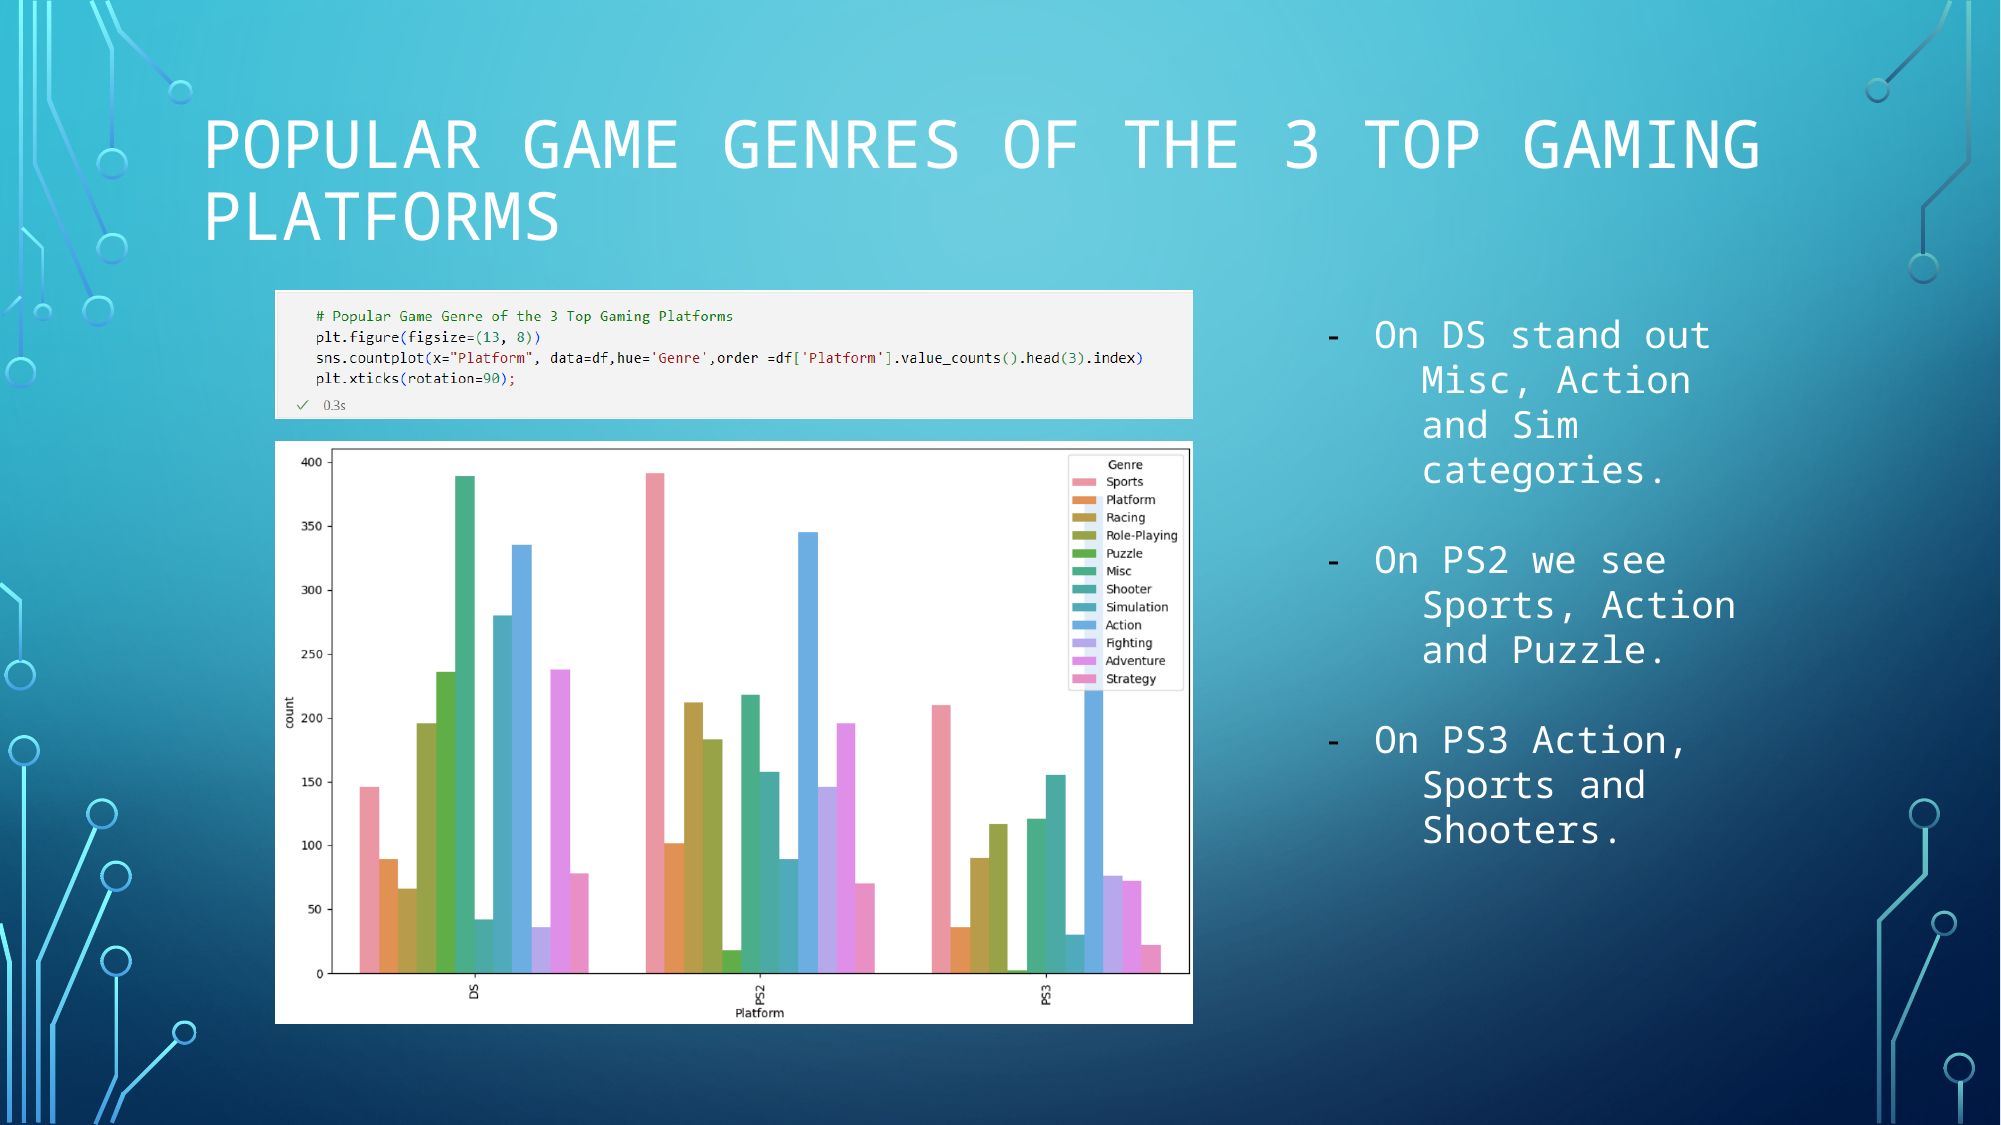

# Popular Game Genres of the 3 Top Gaming Platforms
On DS stand out Misc, Action and Sim categories.
On PS2 we see Sports, Action and Puzzle.
On PS3 Action, Sports and Shooters.